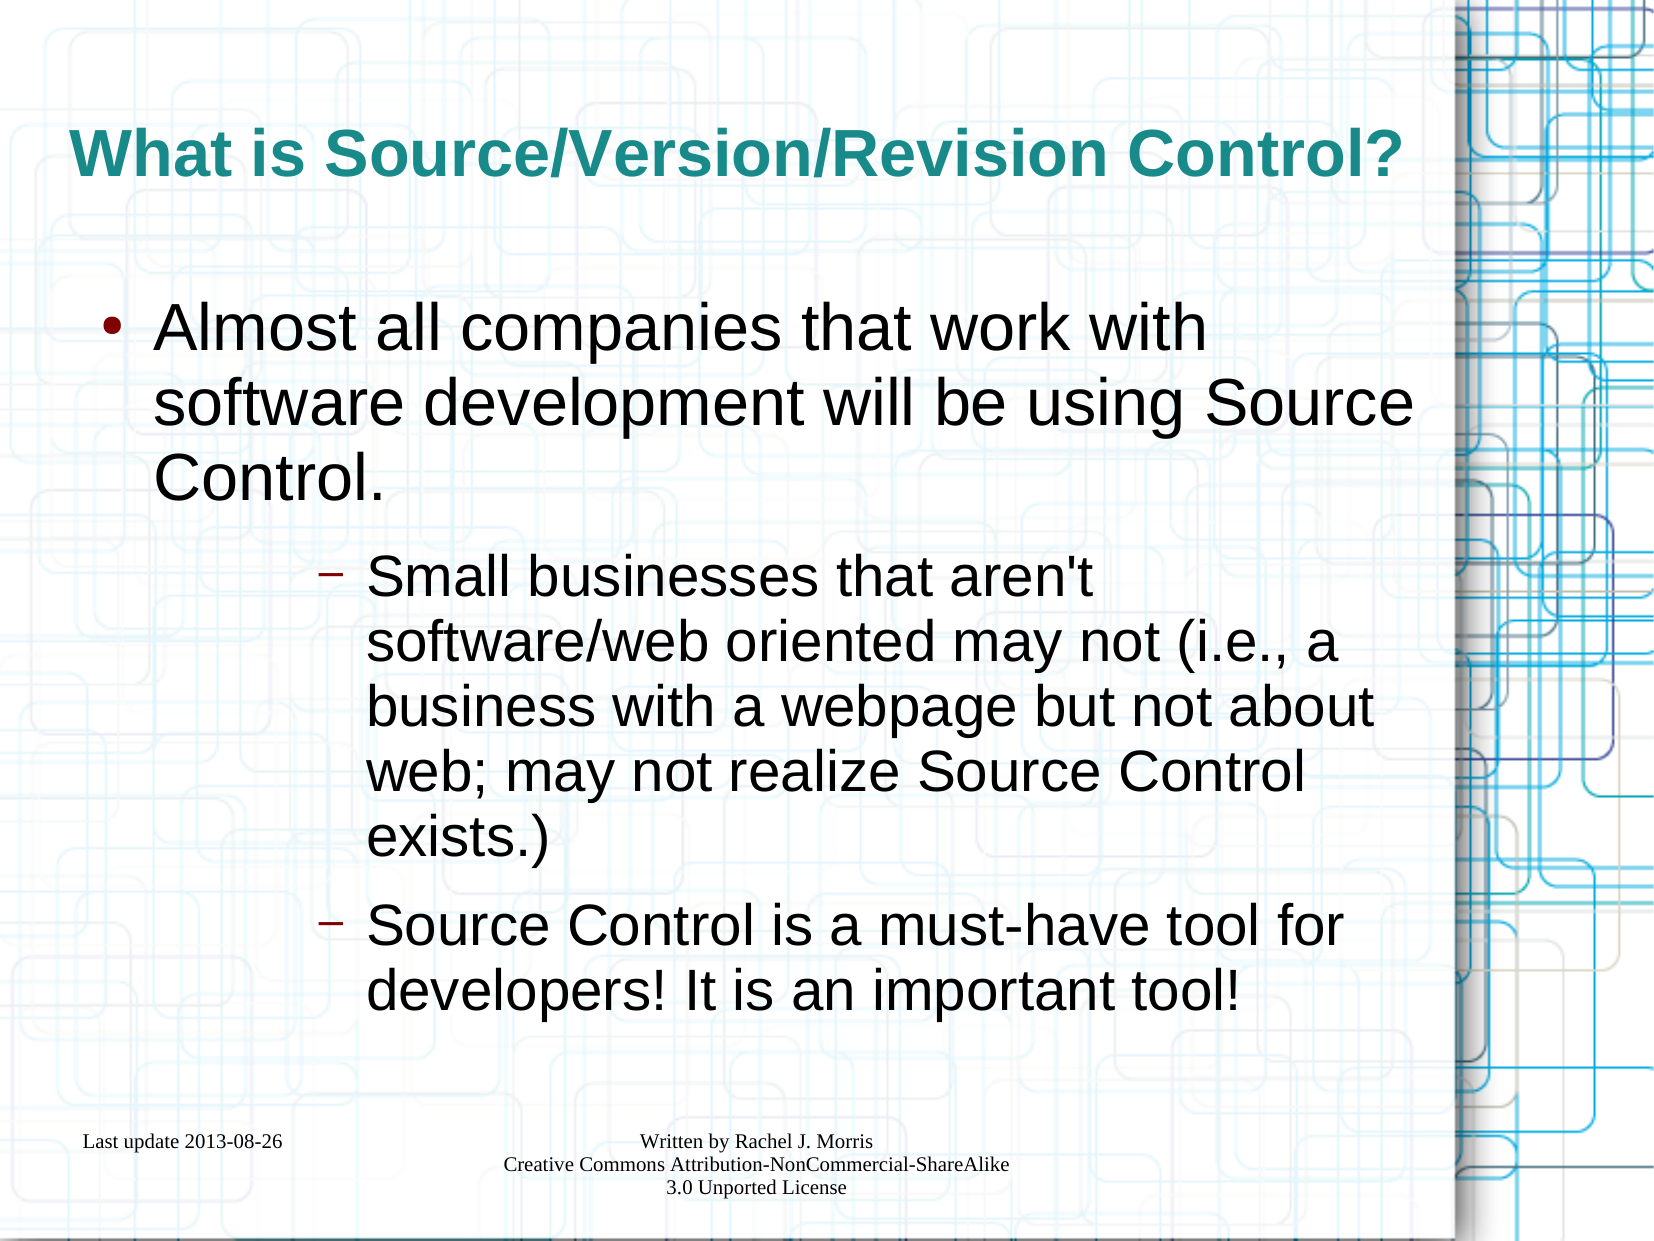

# What is Source/Version/Revision Control?
Almost all companies that work with software development will be using Source Control.
Small businesses that aren't software/web oriented may not (i.e., a business with a webpage but not about web; may not realize Source Control exists.)
Source Control is a must-have tool for developers! It is an important tool!